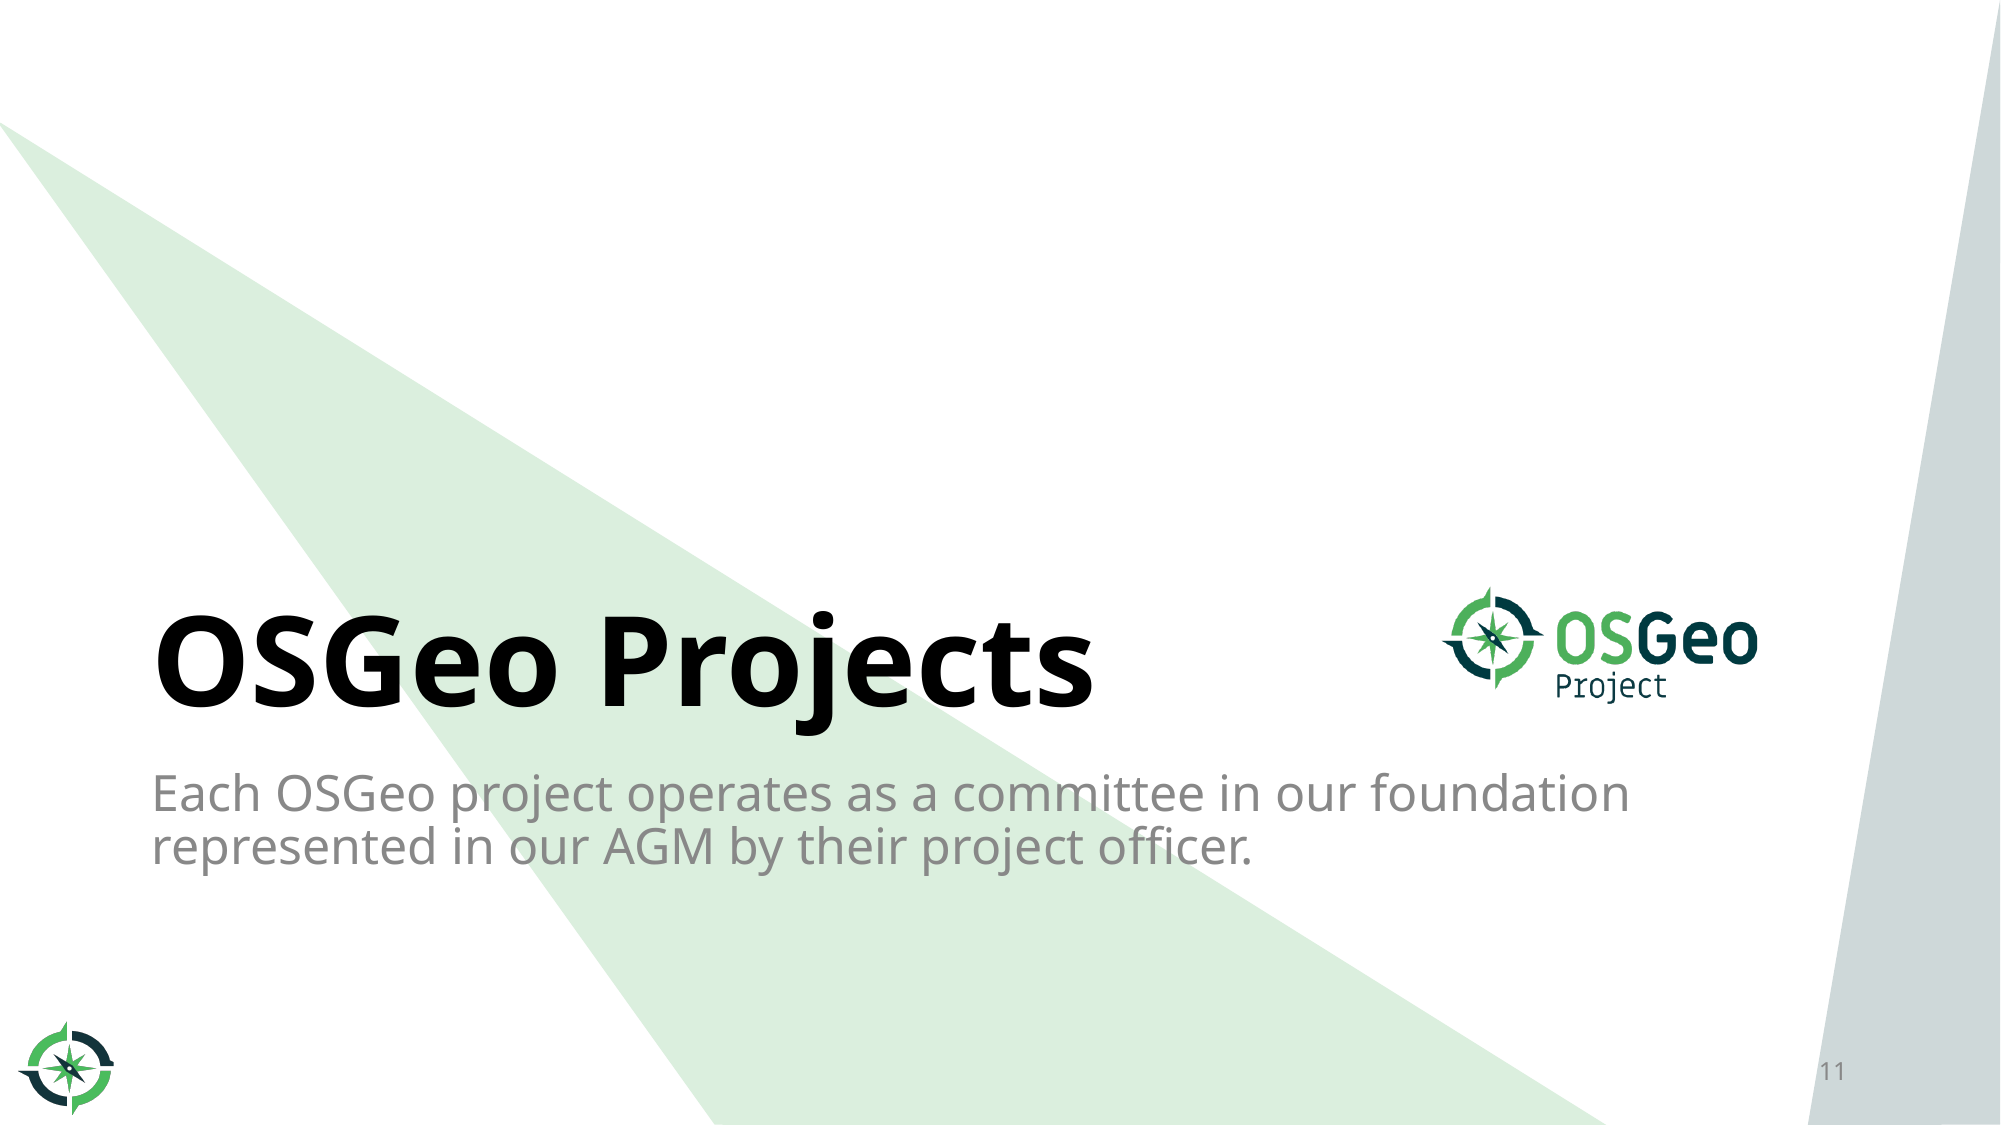

OSGeo Projects
# Each OSGeo project operates as a committee in our foundation represented in our AGM by their project officer.